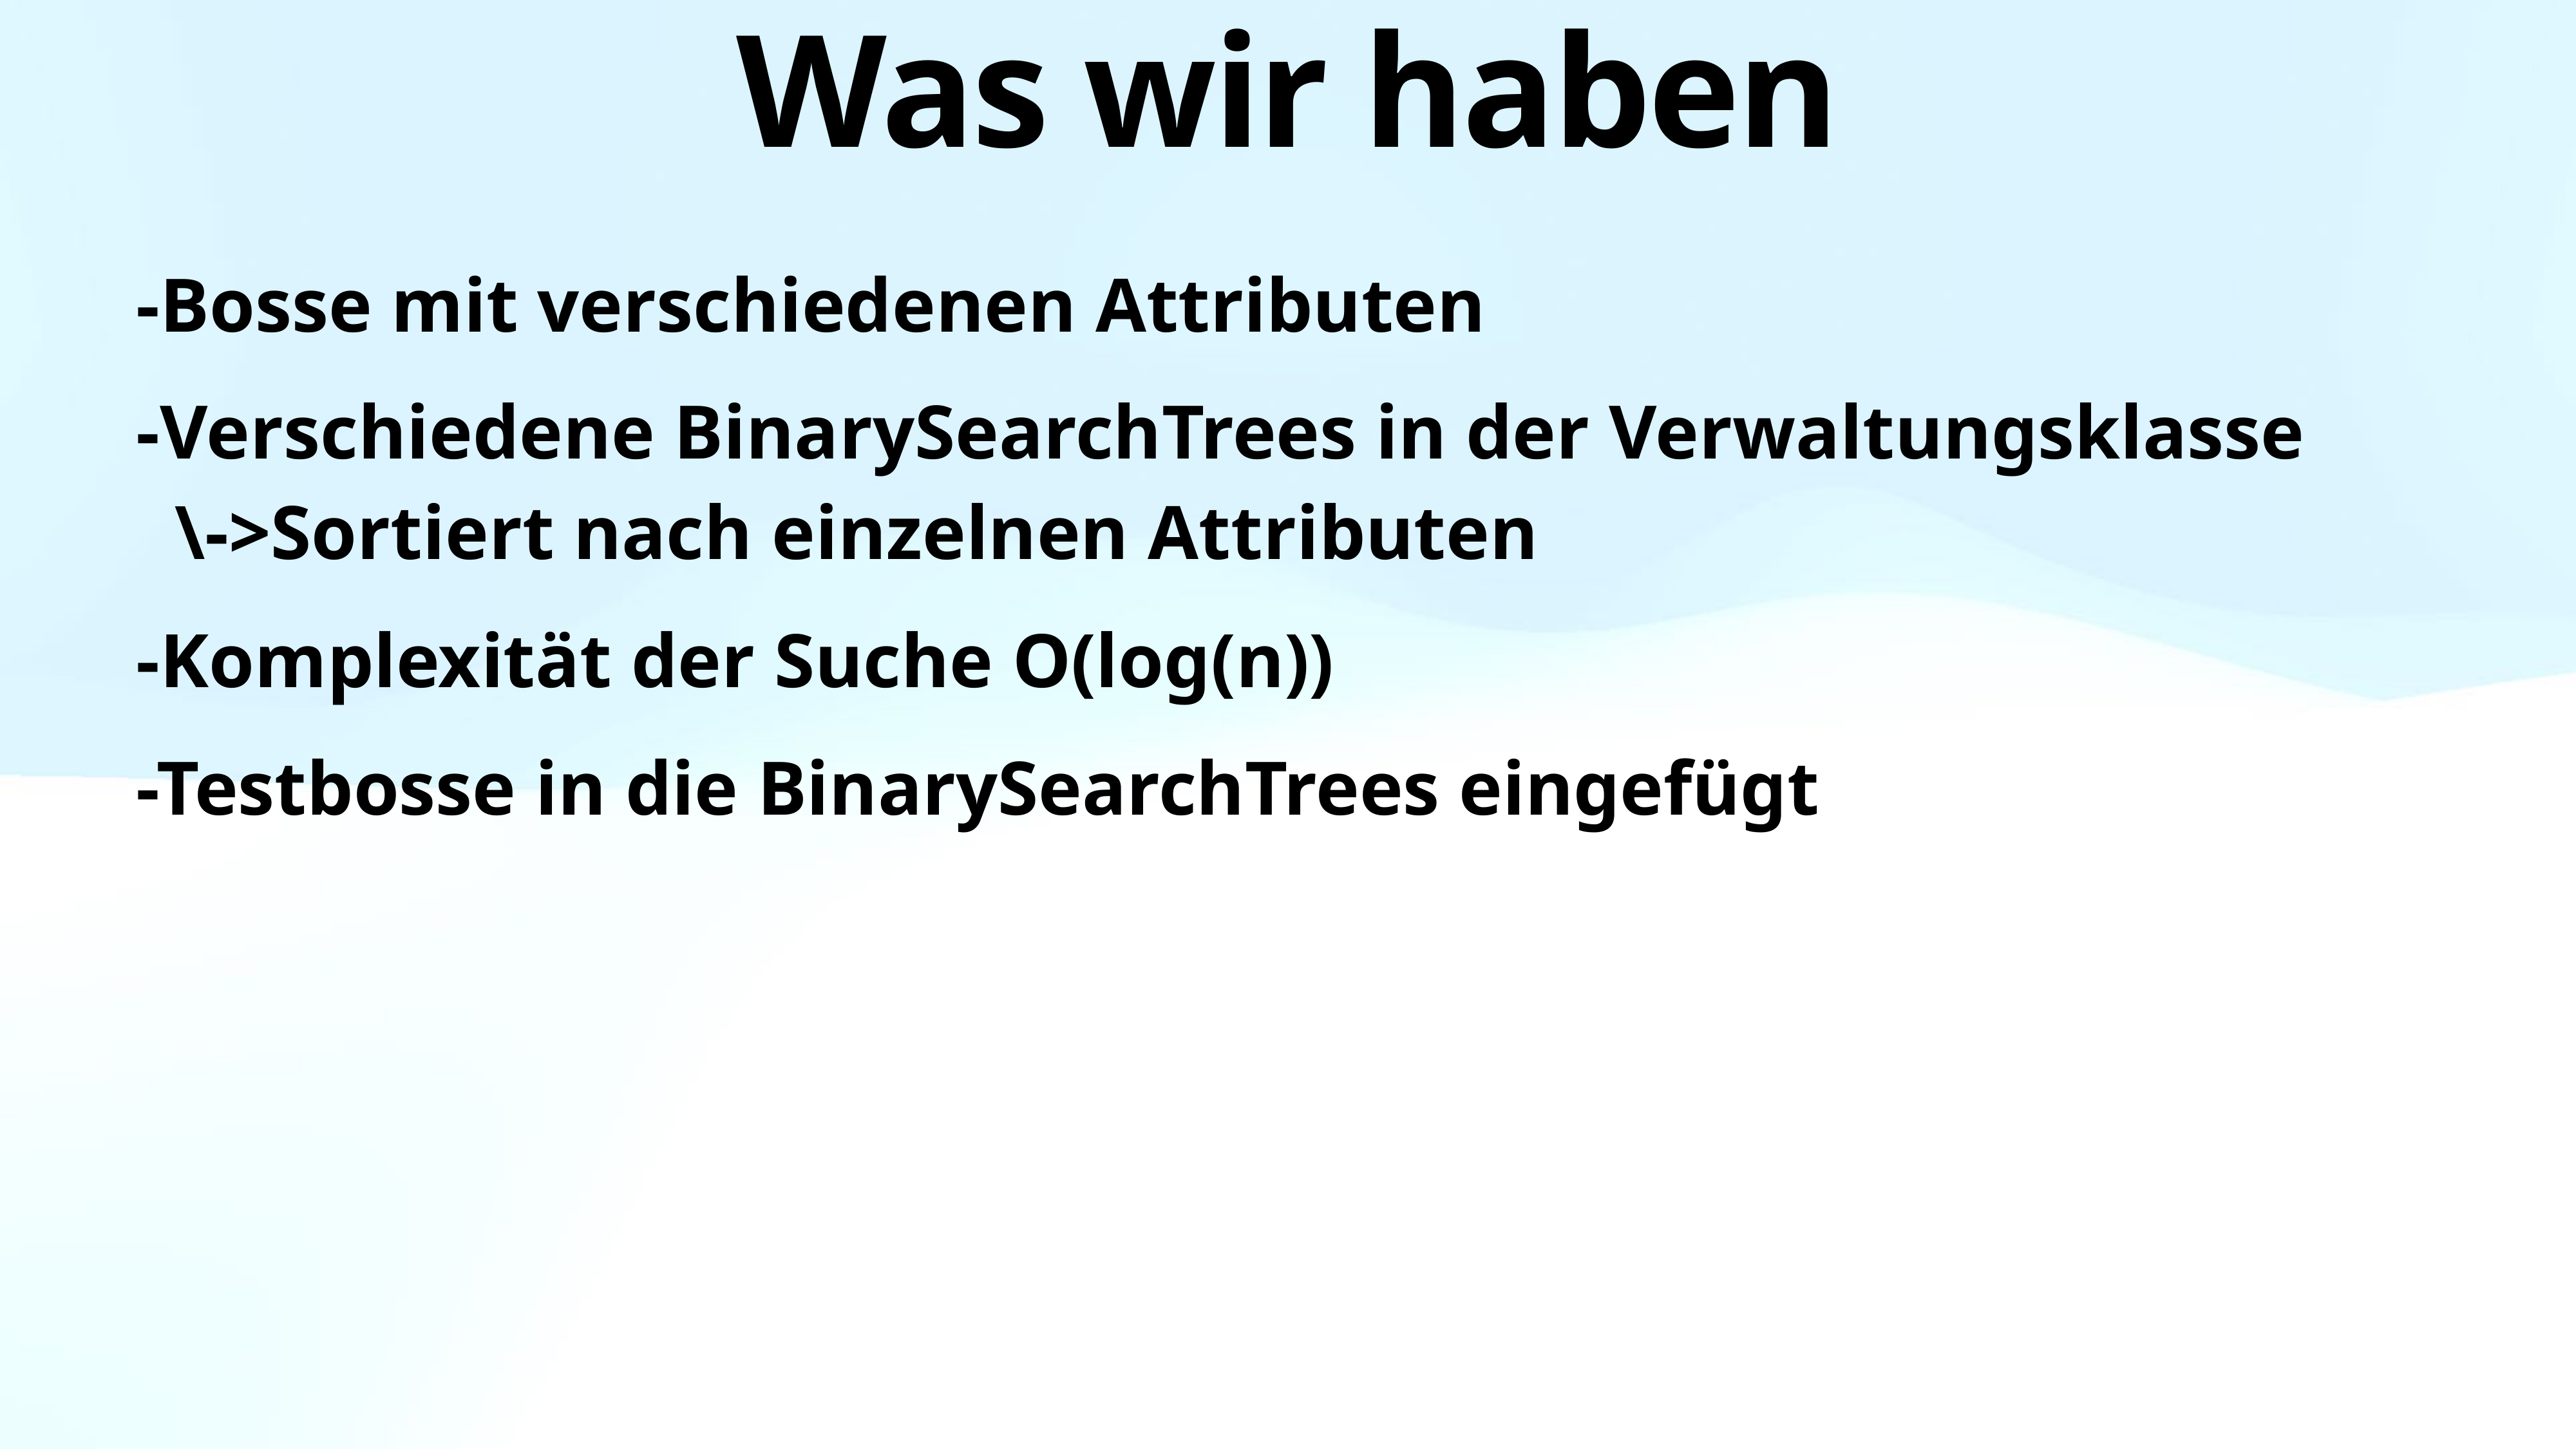

Was wir haben
-Bosse mit verschiedenen Attributen
-Verschiedene BinarySearchTrees in der Verwaltungsklasse
 \->Sortiert nach einzelnen Attributen
-Komplexität der Suche O(log(n))
-Testbosse in die BinarySearchTrees eingefügt